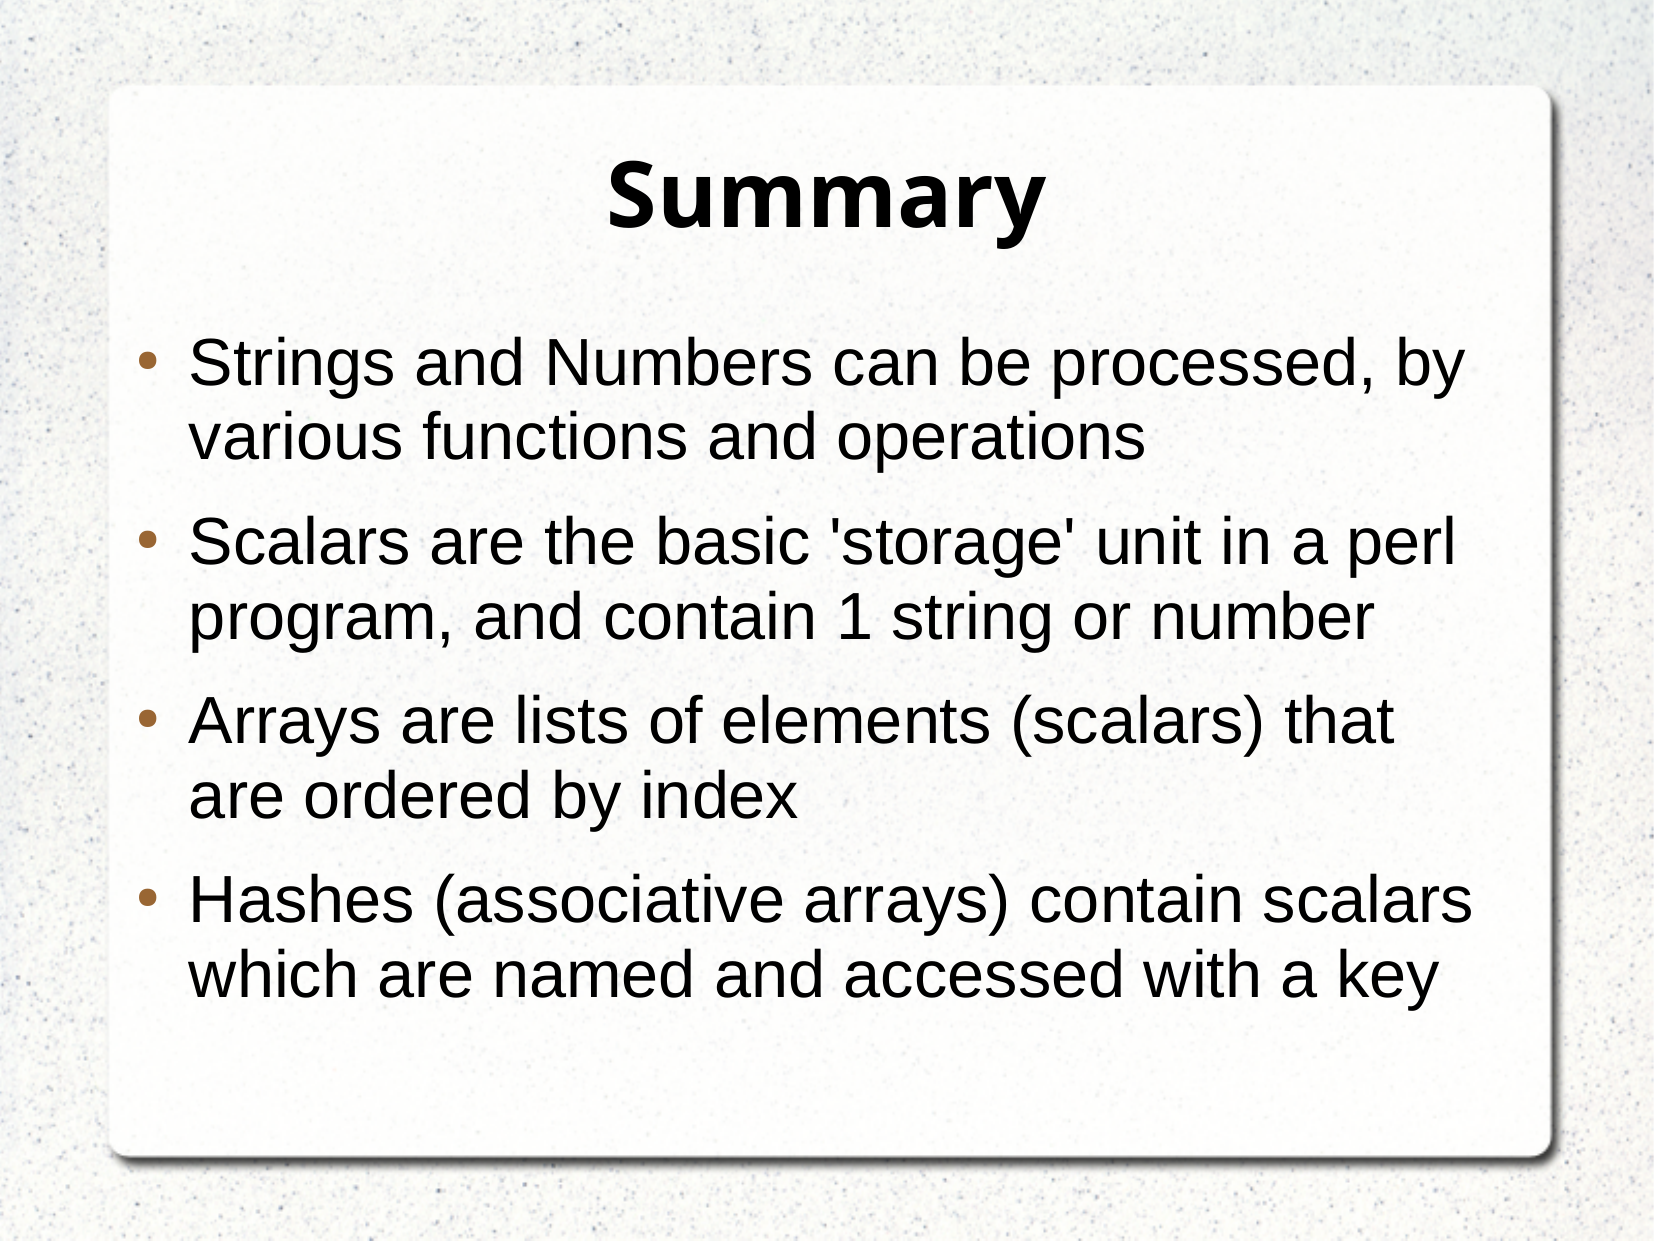

# Summary
Strings and Numbers can be processed, by various functions and operations
Scalars are the basic 'storage' unit in a perl program, and contain 1 string or number
Arrays are lists of elements (scalars) that are ordered by index
Hashes (associative arrays) contain scalars which are named and accessed with a key